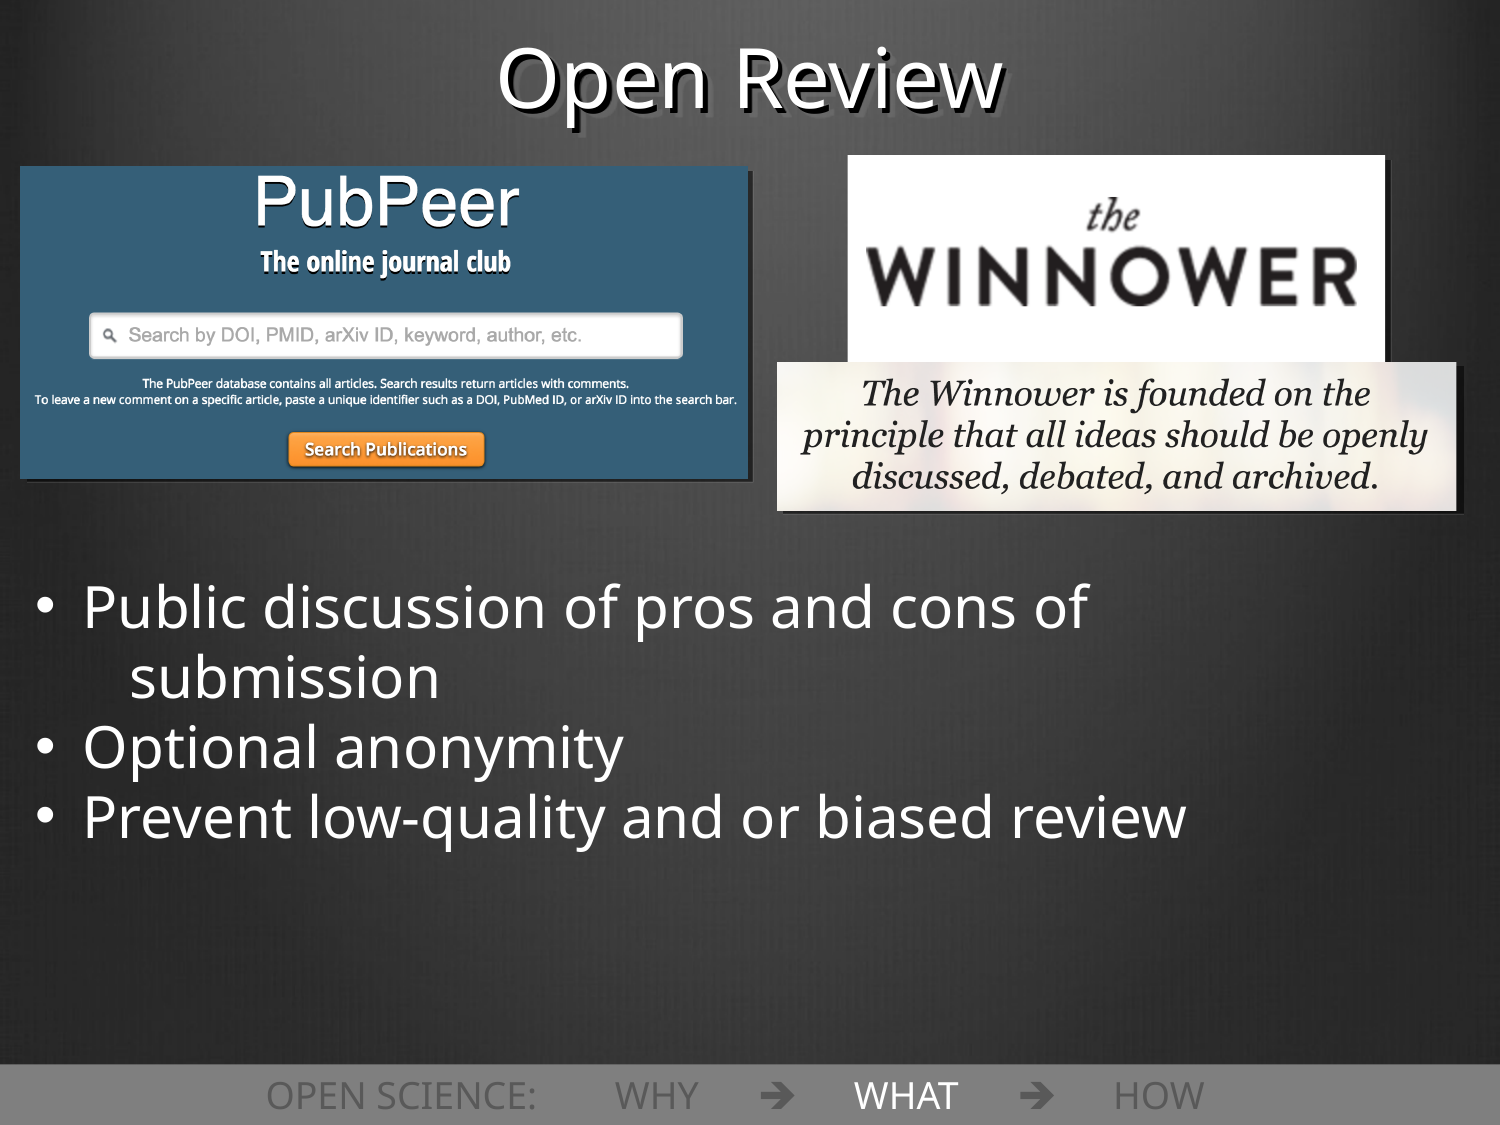

# Open Review
Public discussion of pros and cons of submission
Optional anonymity
Prevent low-quality and or biased review
OPEN SCIENCE: WHY  WHAT  HOW